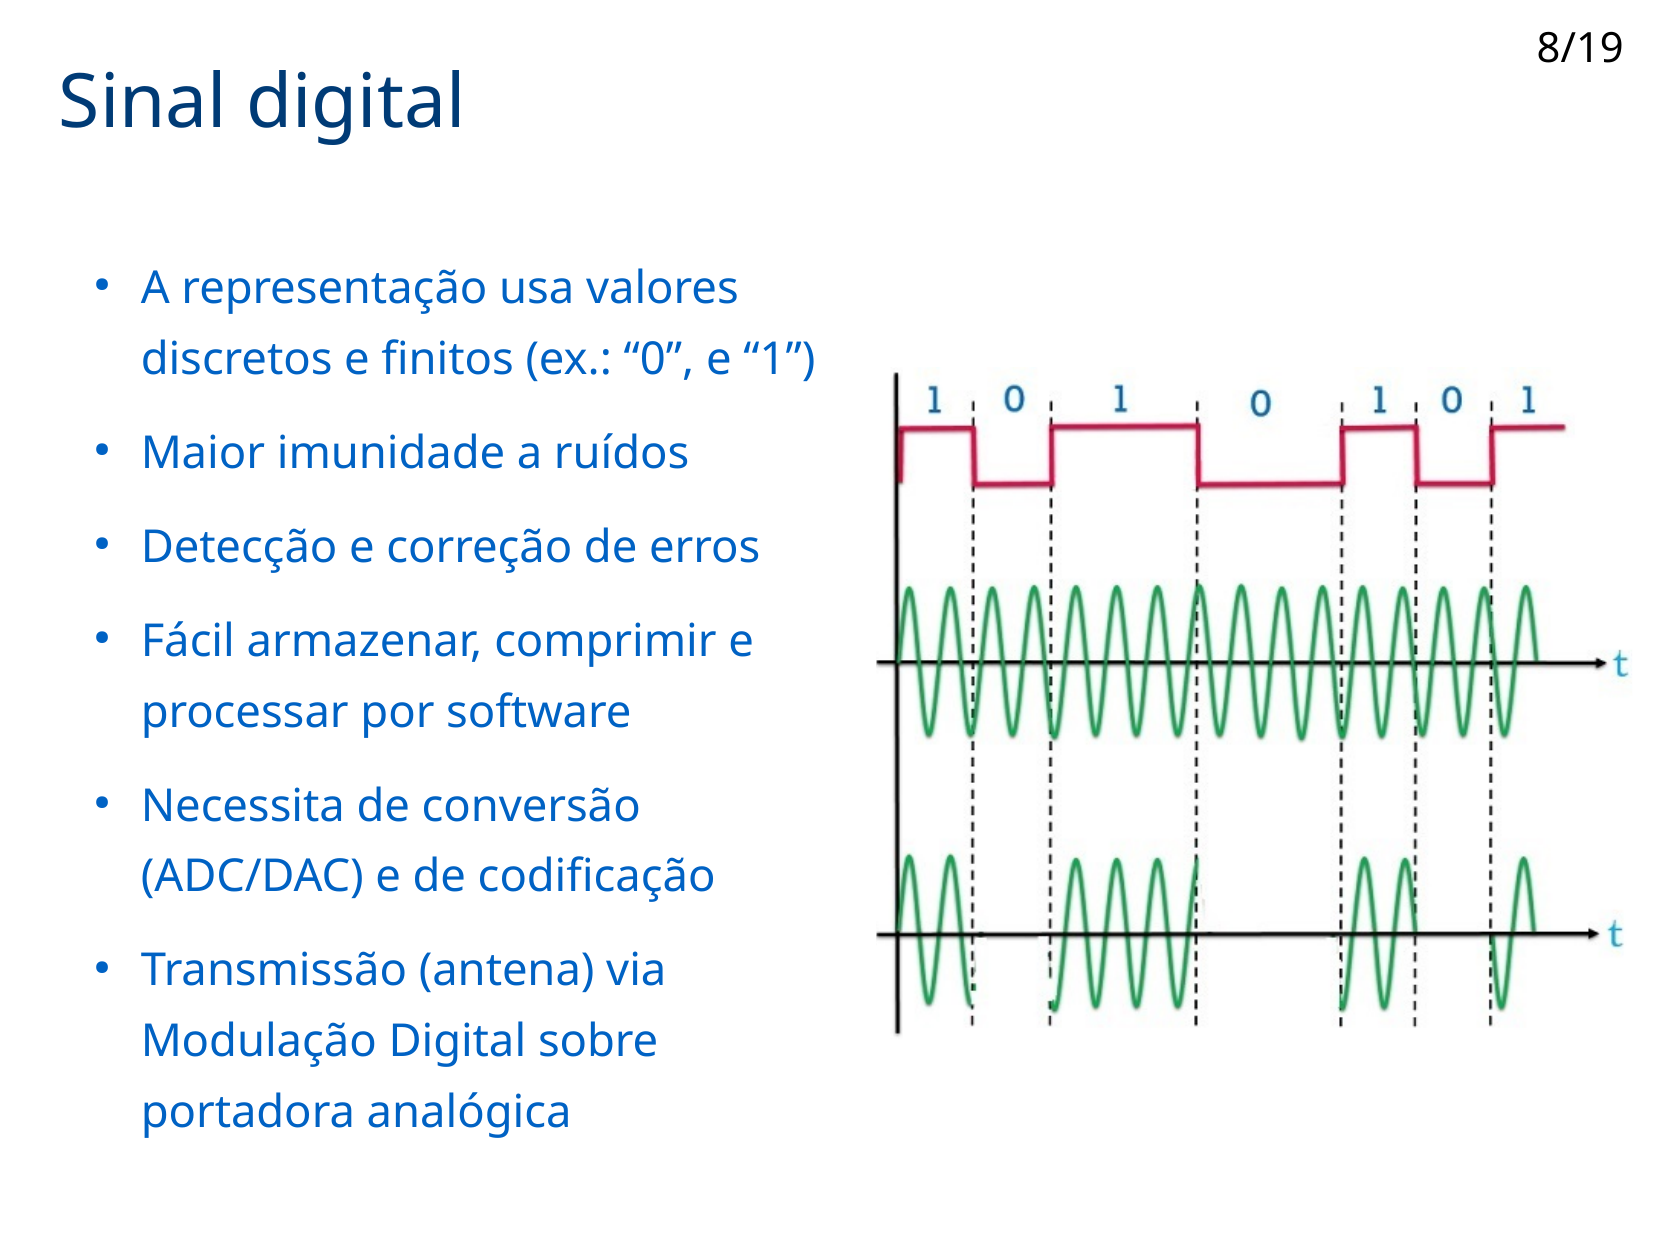

8
# Sinal digital
A representação usa valores discretos e finitos (ex.: “0”, e “1”)
Maior imunidade a ruídos
Detecção e correção de erros
Fácil armazenar, comprimir e processar por software
Necessita de conversão (ADC/DAC) e de codificação
Transmissão (antena) via Modulação Digital sobre portadora analógica